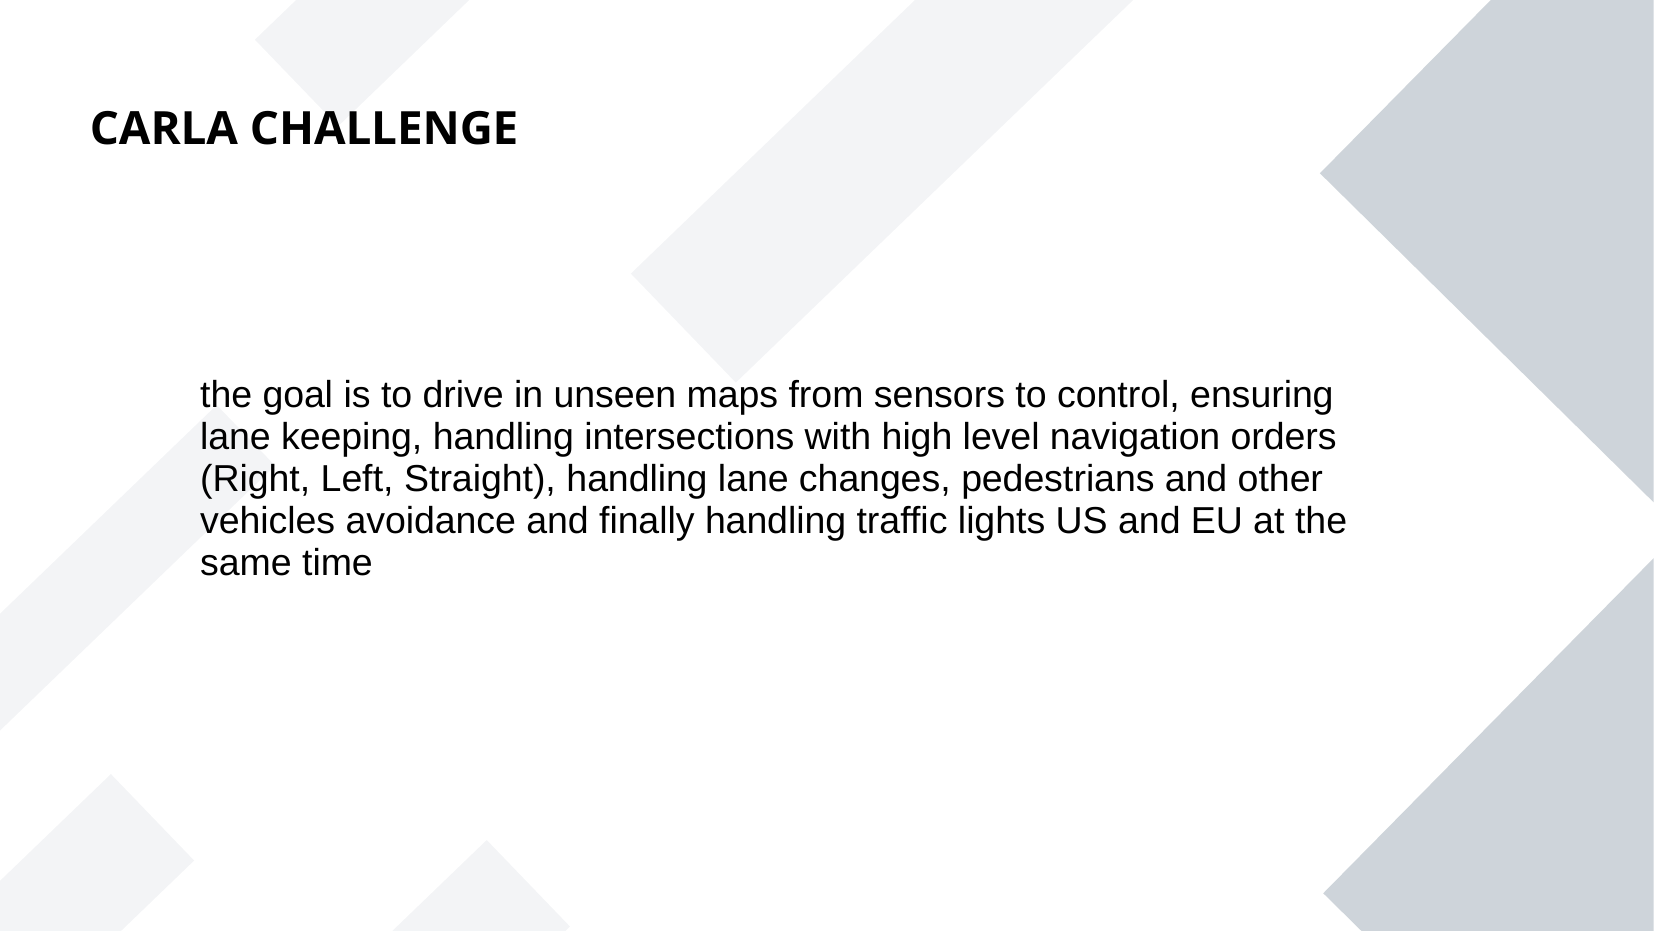

CARLA CHALLENGE
the goal is to drive in unseen maps from sensors to control, ensuring lane keeping, handling intersections with high level navigation orders (Right, Left, Straight), handling lane changes, pedestrians and other vehicles avoidance and finally handling traffic lights US and EU at the same time